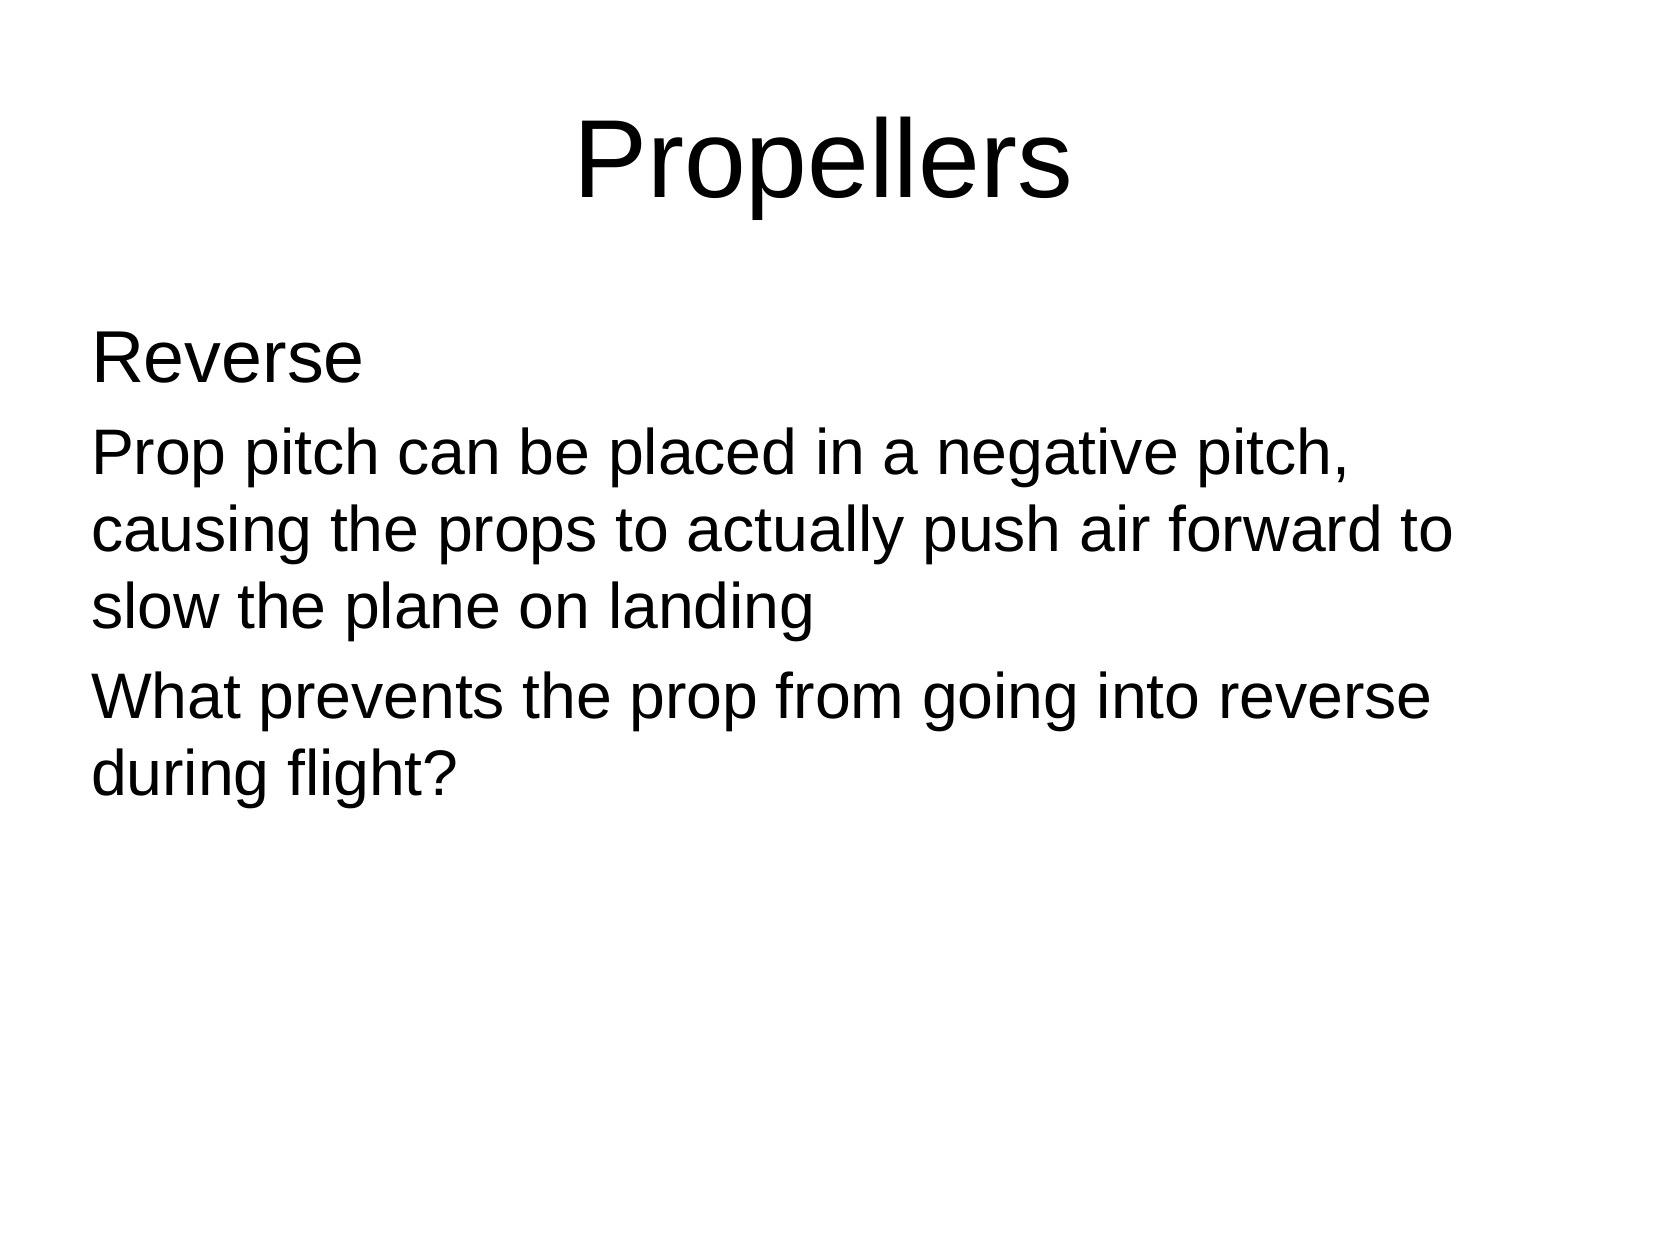

# Propellers
Reverse
Prop pitch can be placed in a negative pitch, causing the props to actually push air forward to slow the plane on landing
What prevents the prop from going into reverse during flight?